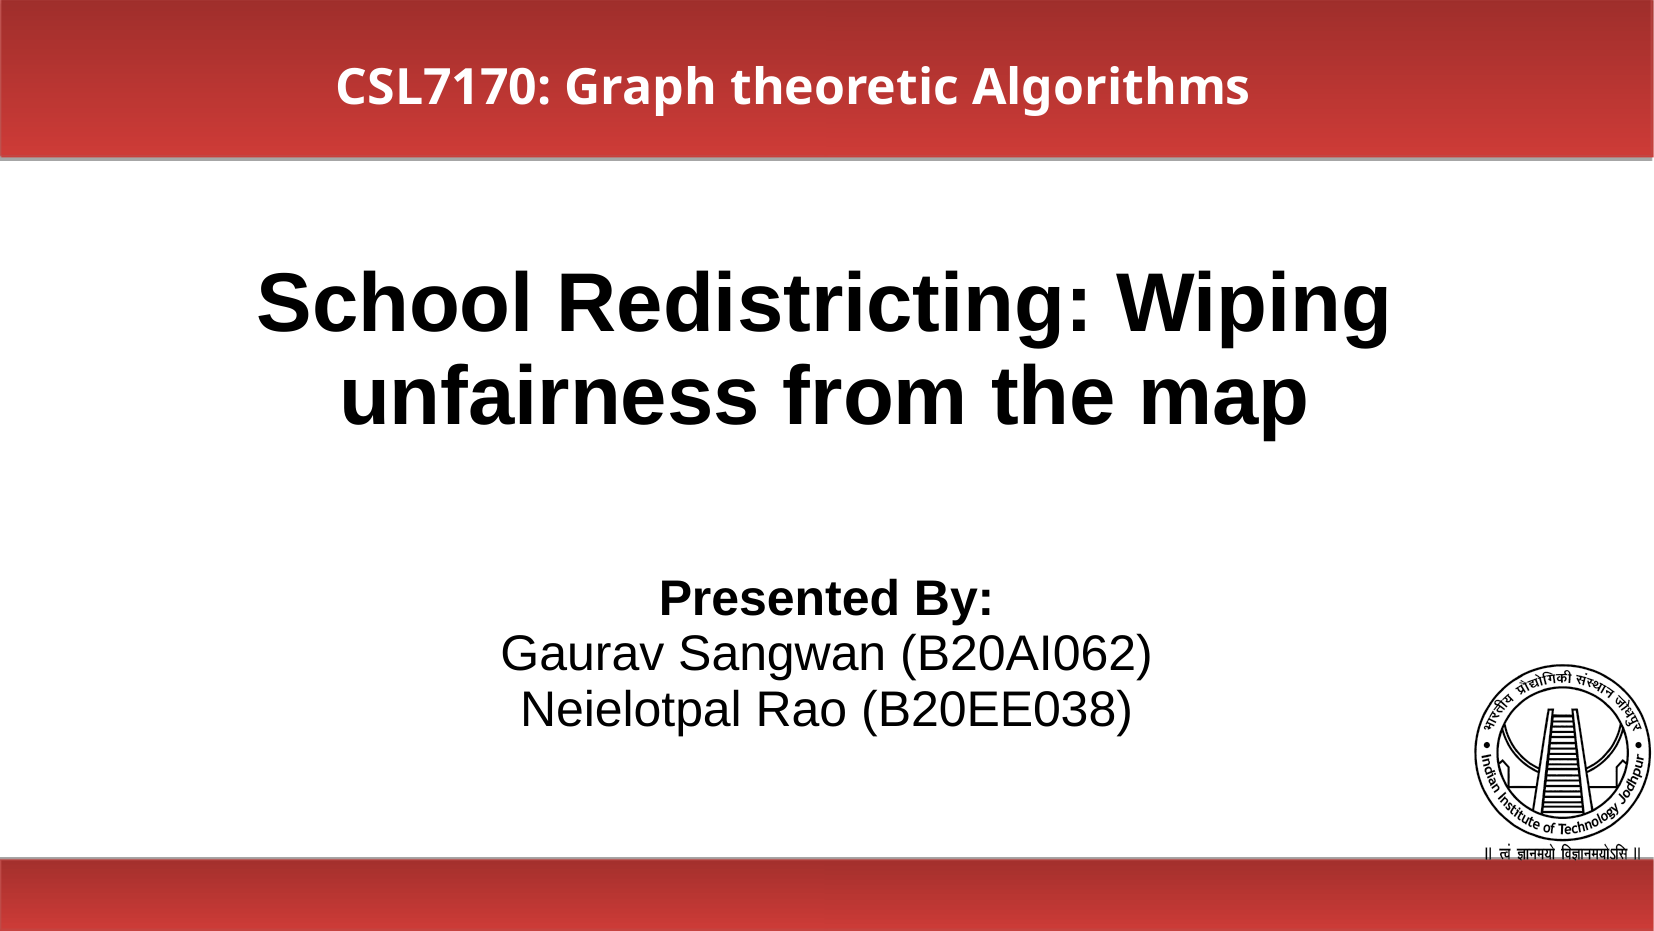

# CSL7170: Graph theoretic Algorithms
School Redistricting: Wiping unfairness from the map
Presented By:
Gaurav Sangwan (B20AI062)
Neielotpal Rao (B20EE038)